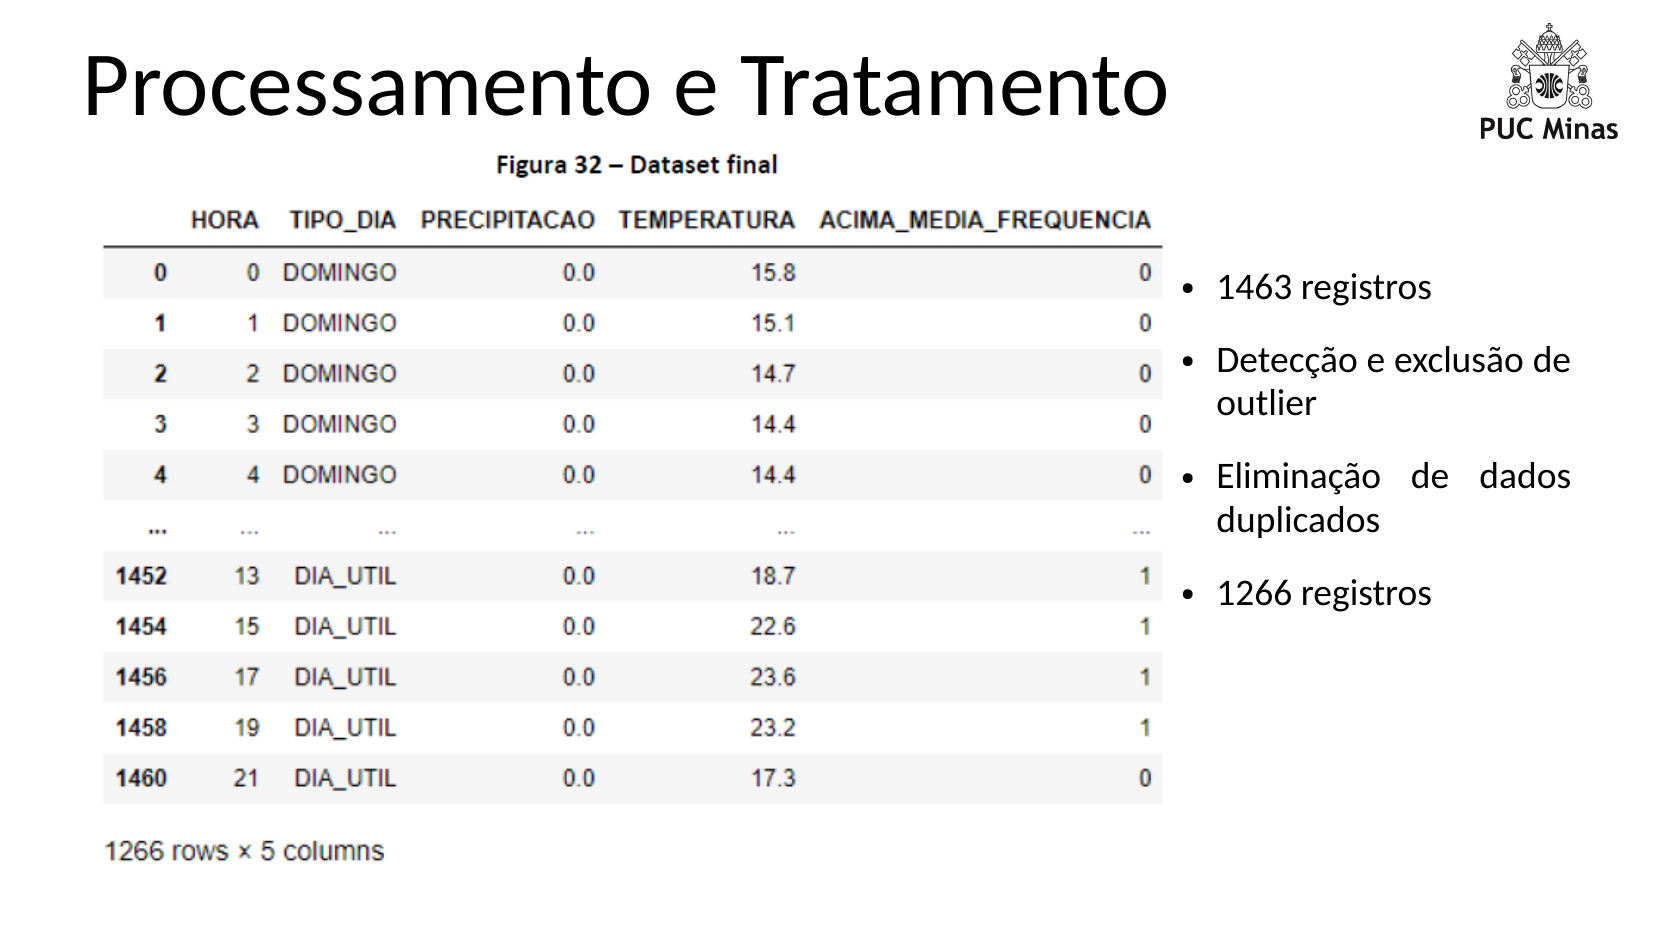

# Processamento e Tratamento
1463 registros
Detecção e exclusão de outlier
Eliminação de dados duplicados
1266 registros